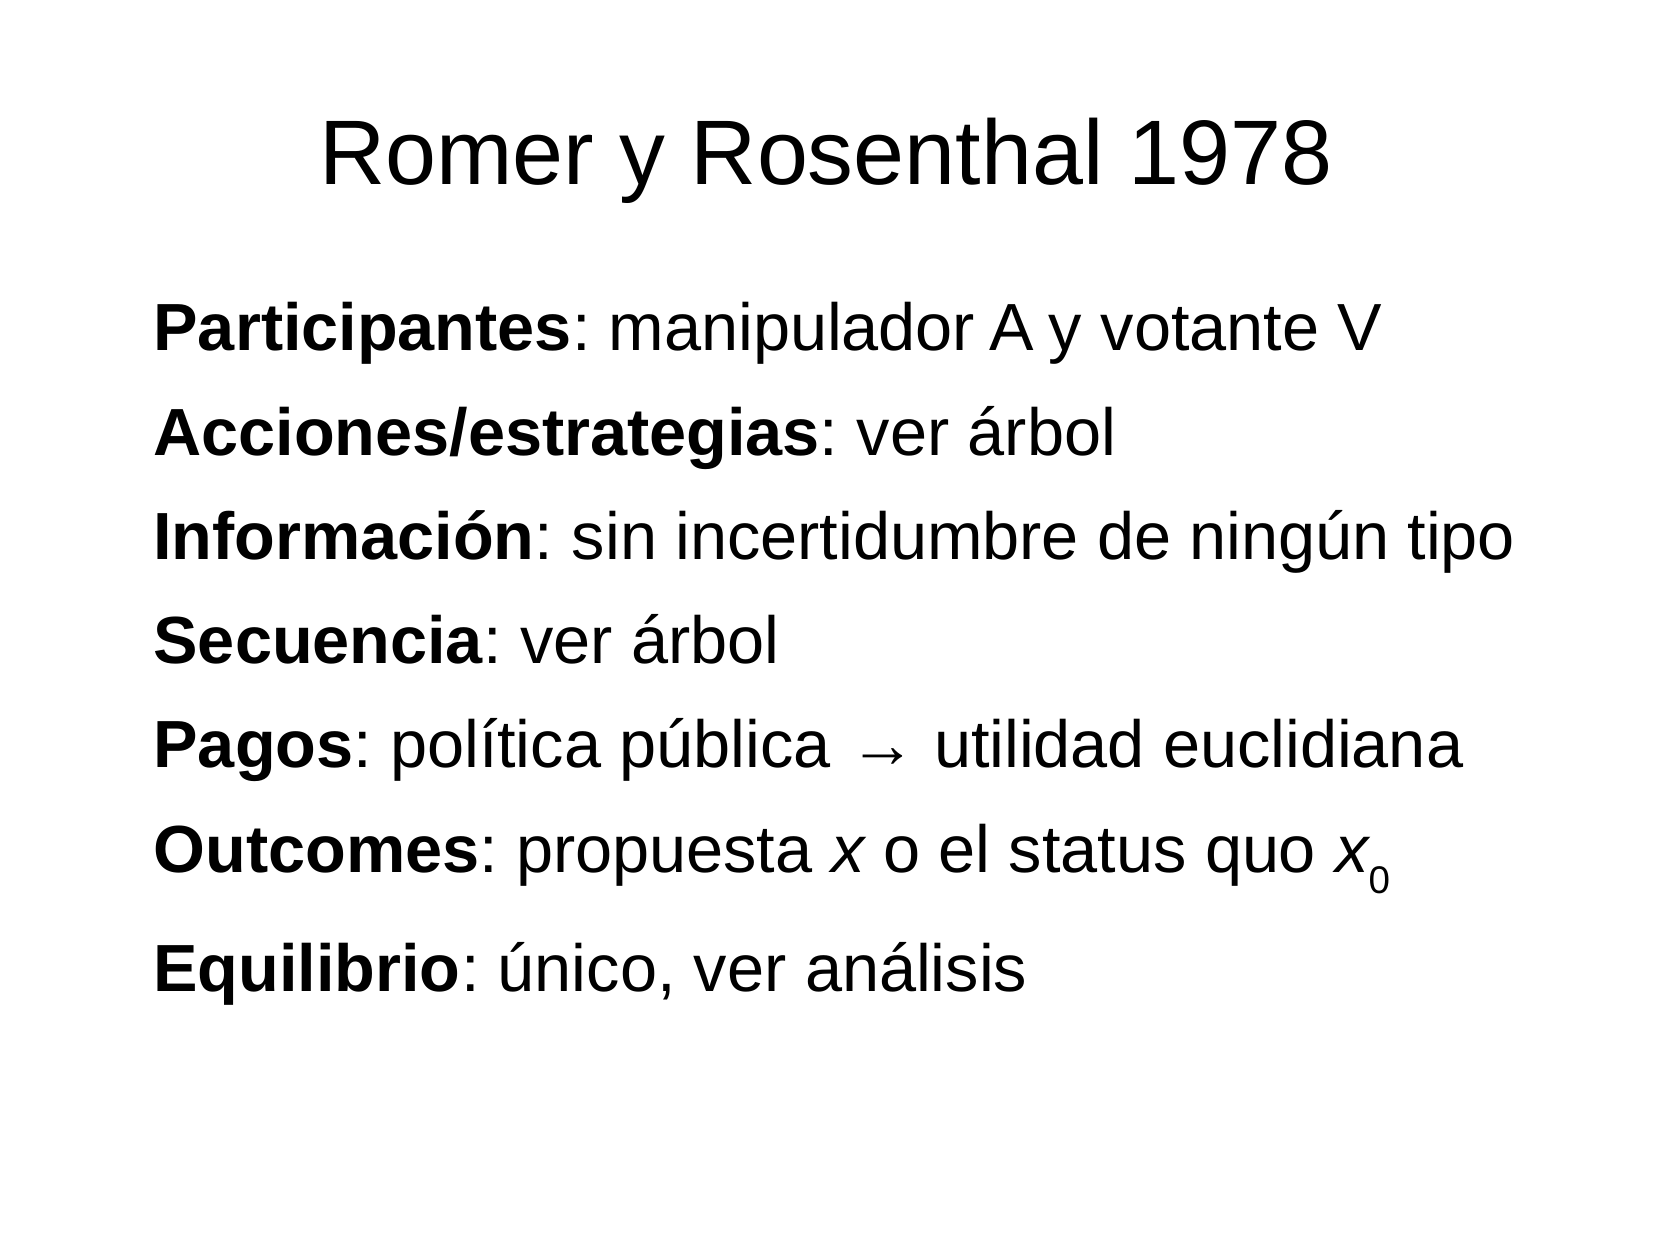

# Romer y Rosenthal 1978
Participantes: manipulador A y votante V
Acciones/estrategias: ver árbol
Información: sin incertidumbre de ningún tipo
Secuencia: ver árbol
Pagos: política pública → utilidad euclidiana
Outcomes: propuesta x o el status quo x0
Equilibrio: único, ver análisis